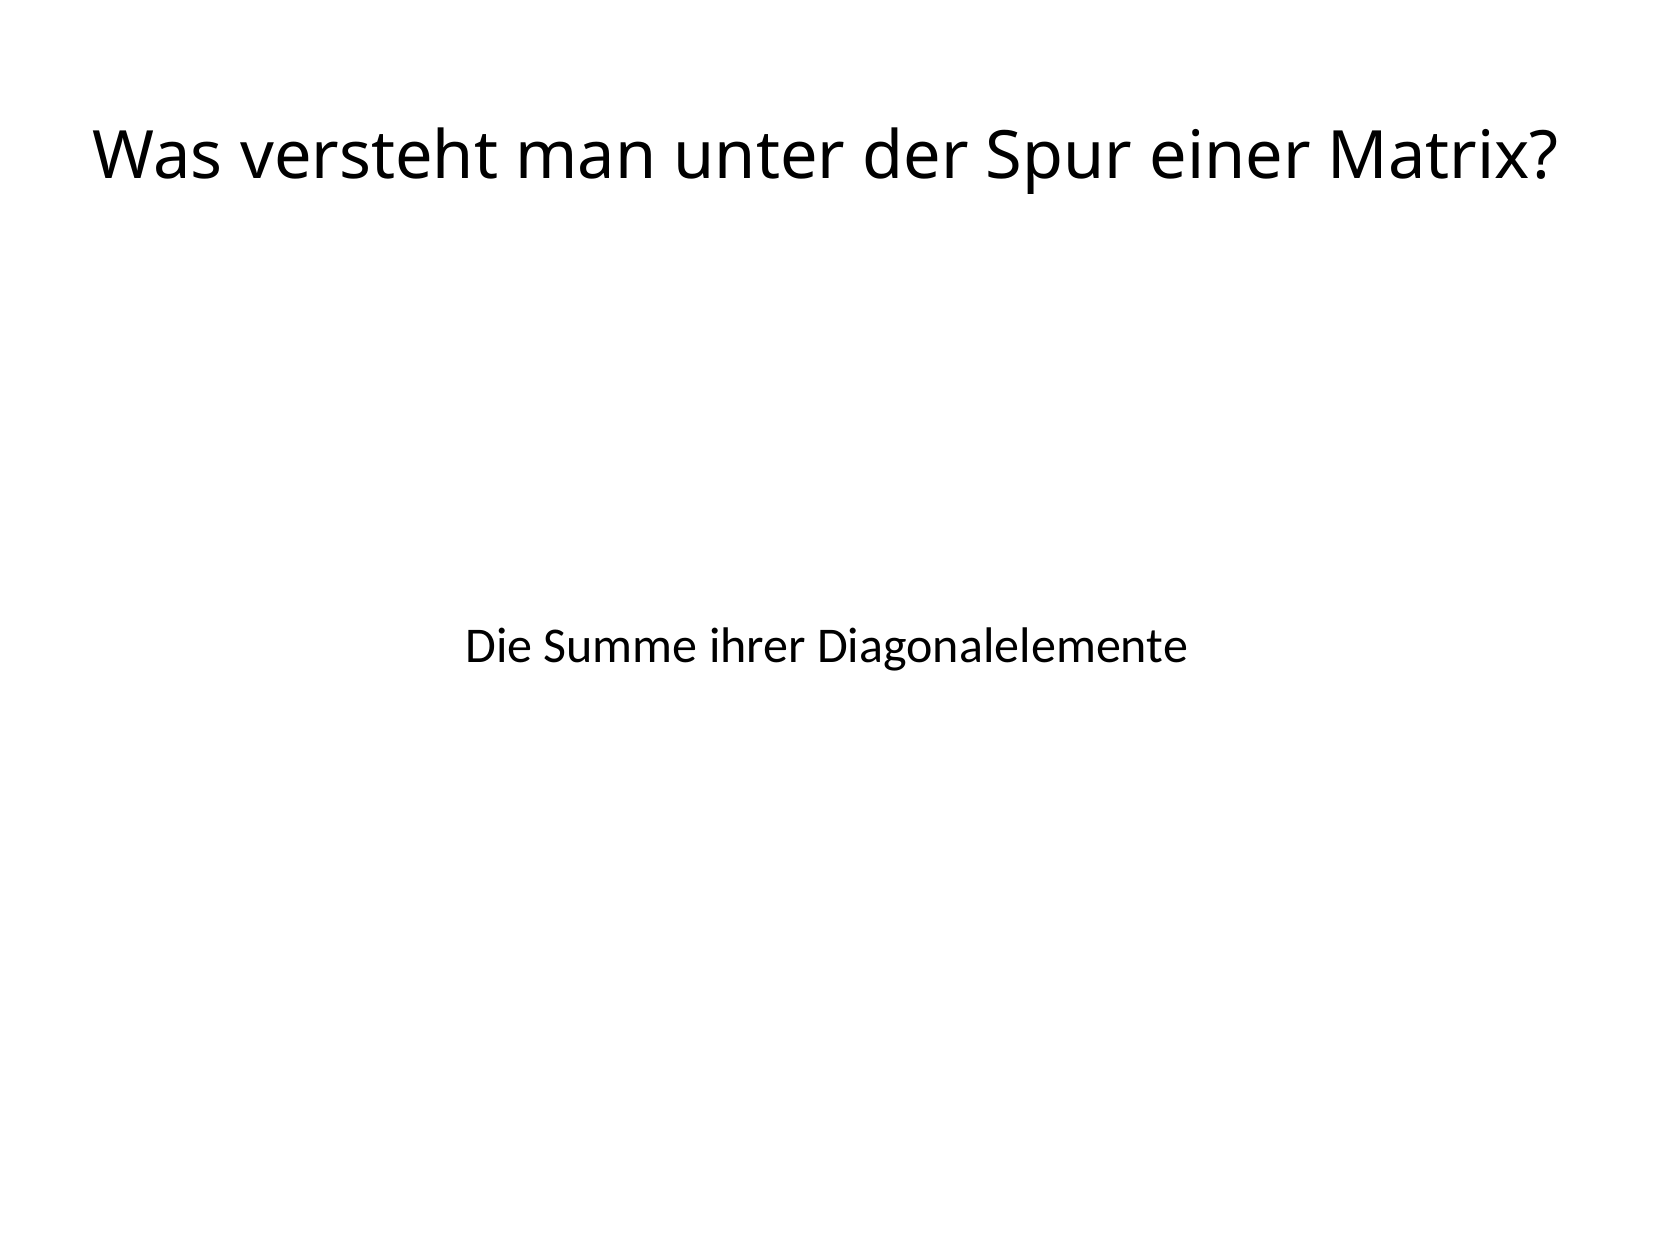

# Was versteht man unter der Spur einer Matrix?
Die Summe ihrer Diagonalelemente